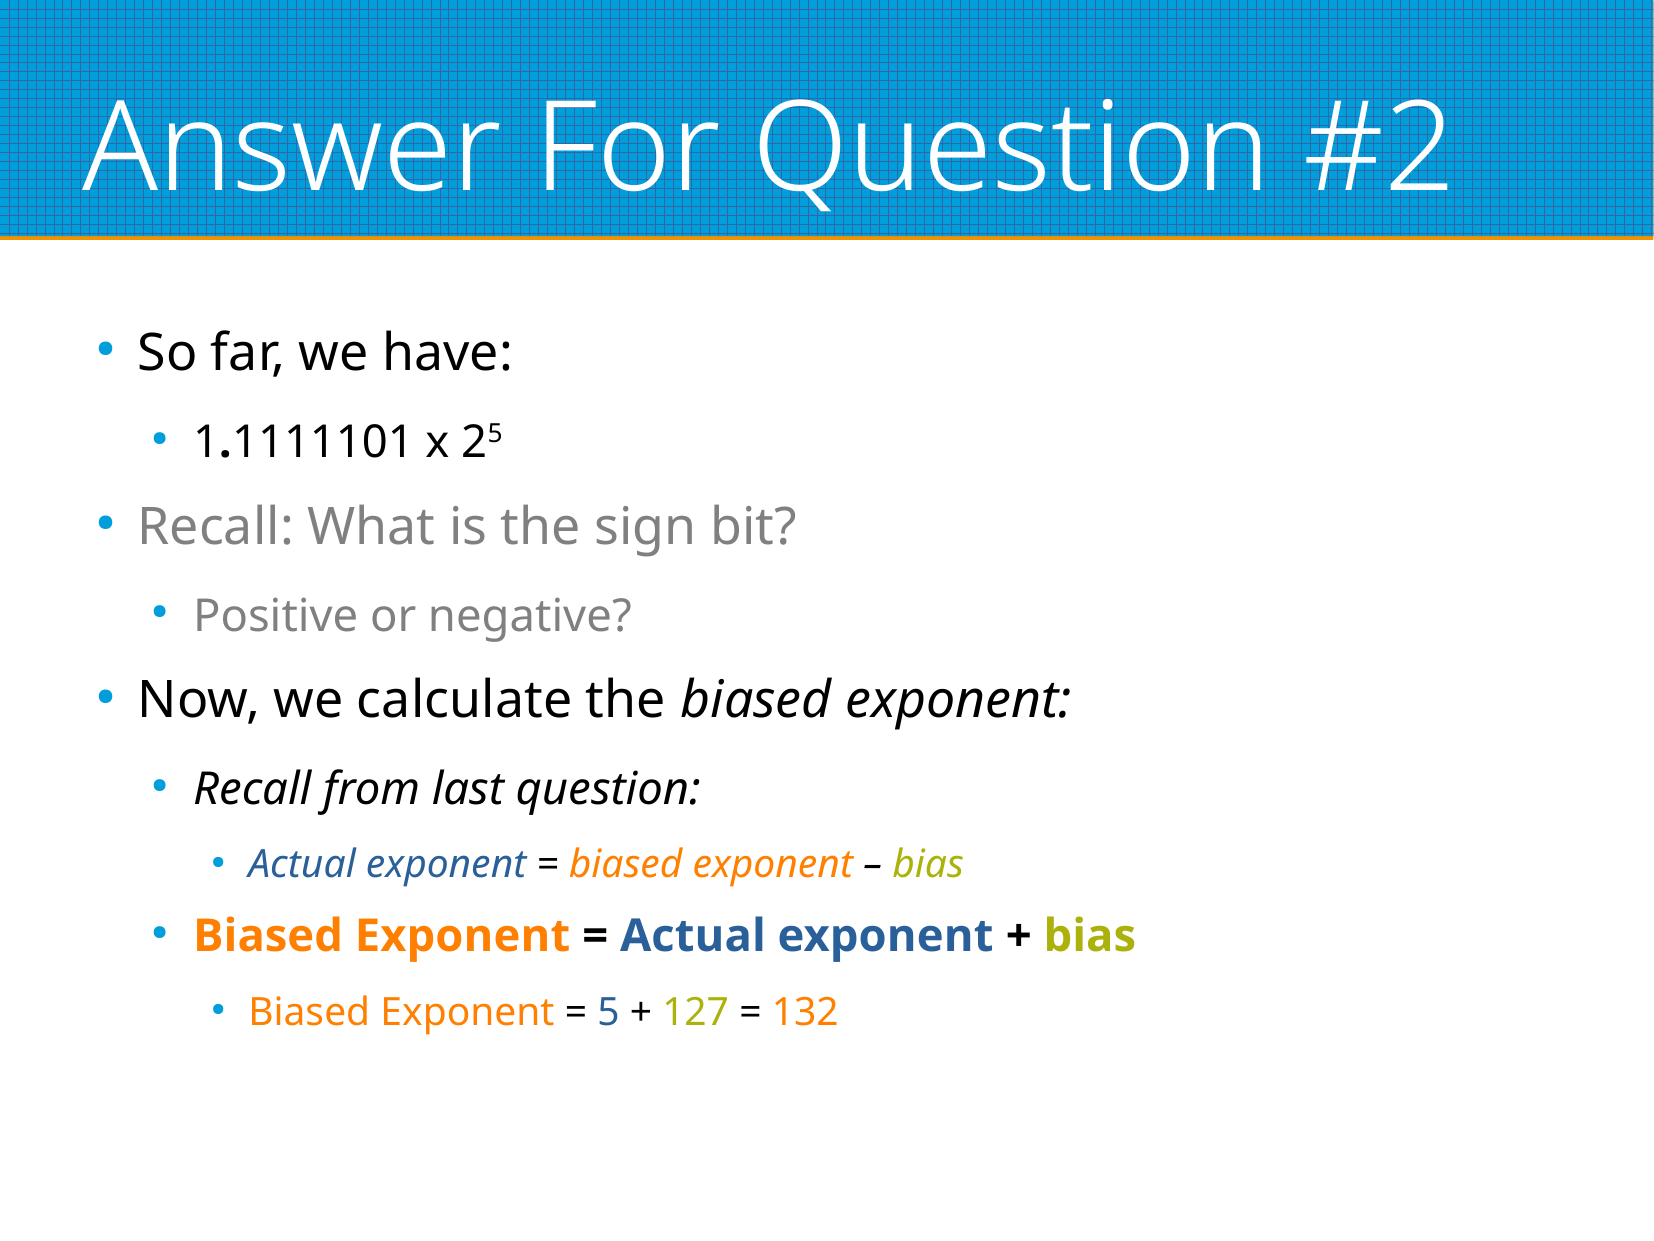

# Answer For Question #2
So far, we have:
1.1111101 x 25
Recall: What is the sign bit?
Positive or negative?
Now, we calculate the biased exponent:
Recall from last question:
Actual exponent = biased exponent – bias
Biased Exponent = Actual exponent + bias
Biased Exponent = 5 + 127 = 132